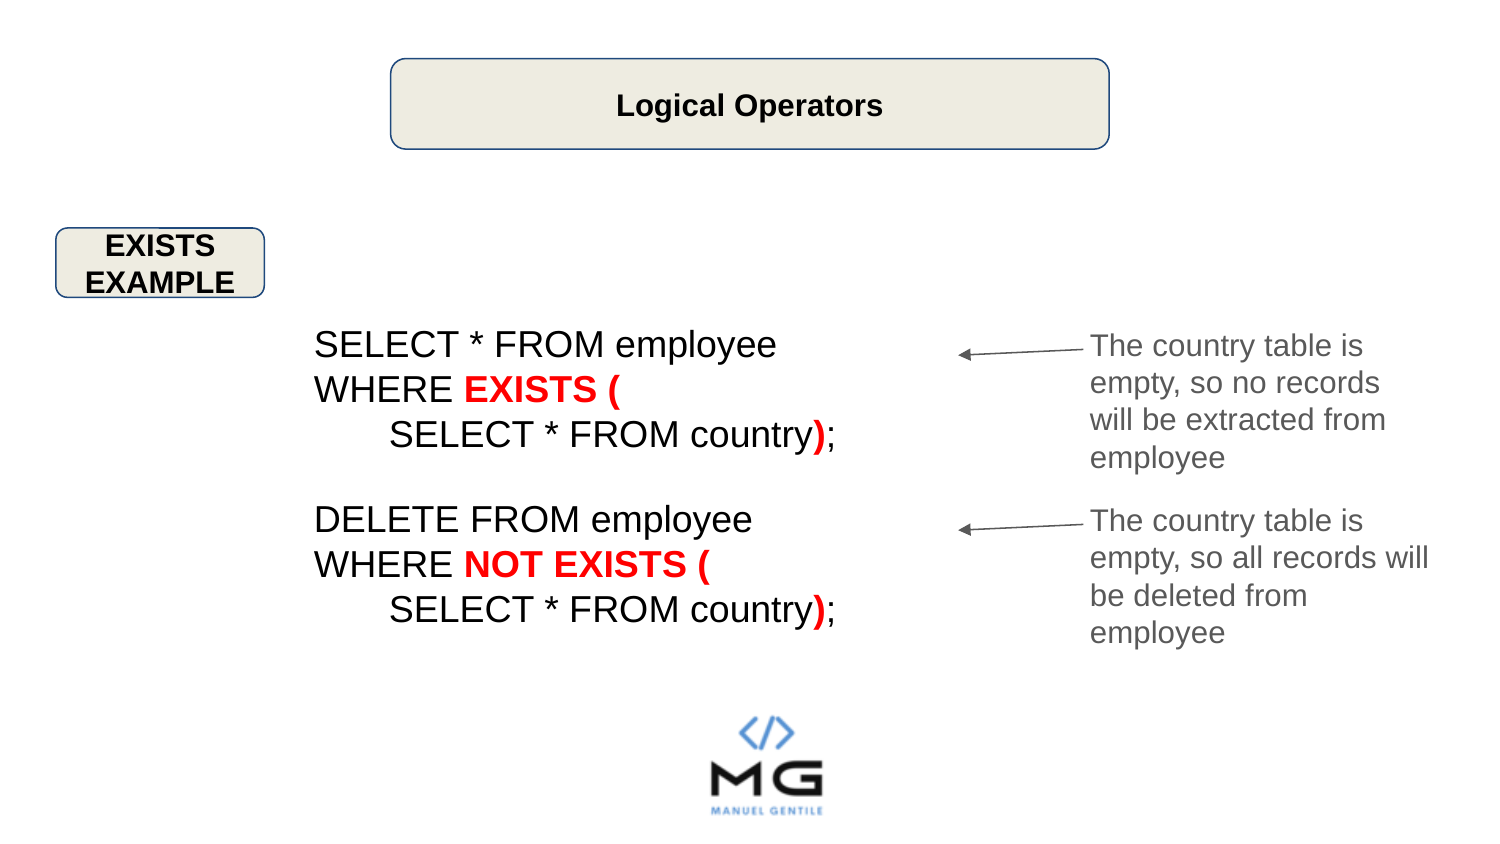

Logical Operators
EXISTS
EXAMPLE
SELECT * FROM employee
WHERE EXISTS (
SELECT * FROM country);
The country table is empty, so no records will be extracted from employee
DELETE FROM employee
WHERE NOT EXISTS (
SELECT * FROM country);
The country table is empty, so all records will be deleted from employee